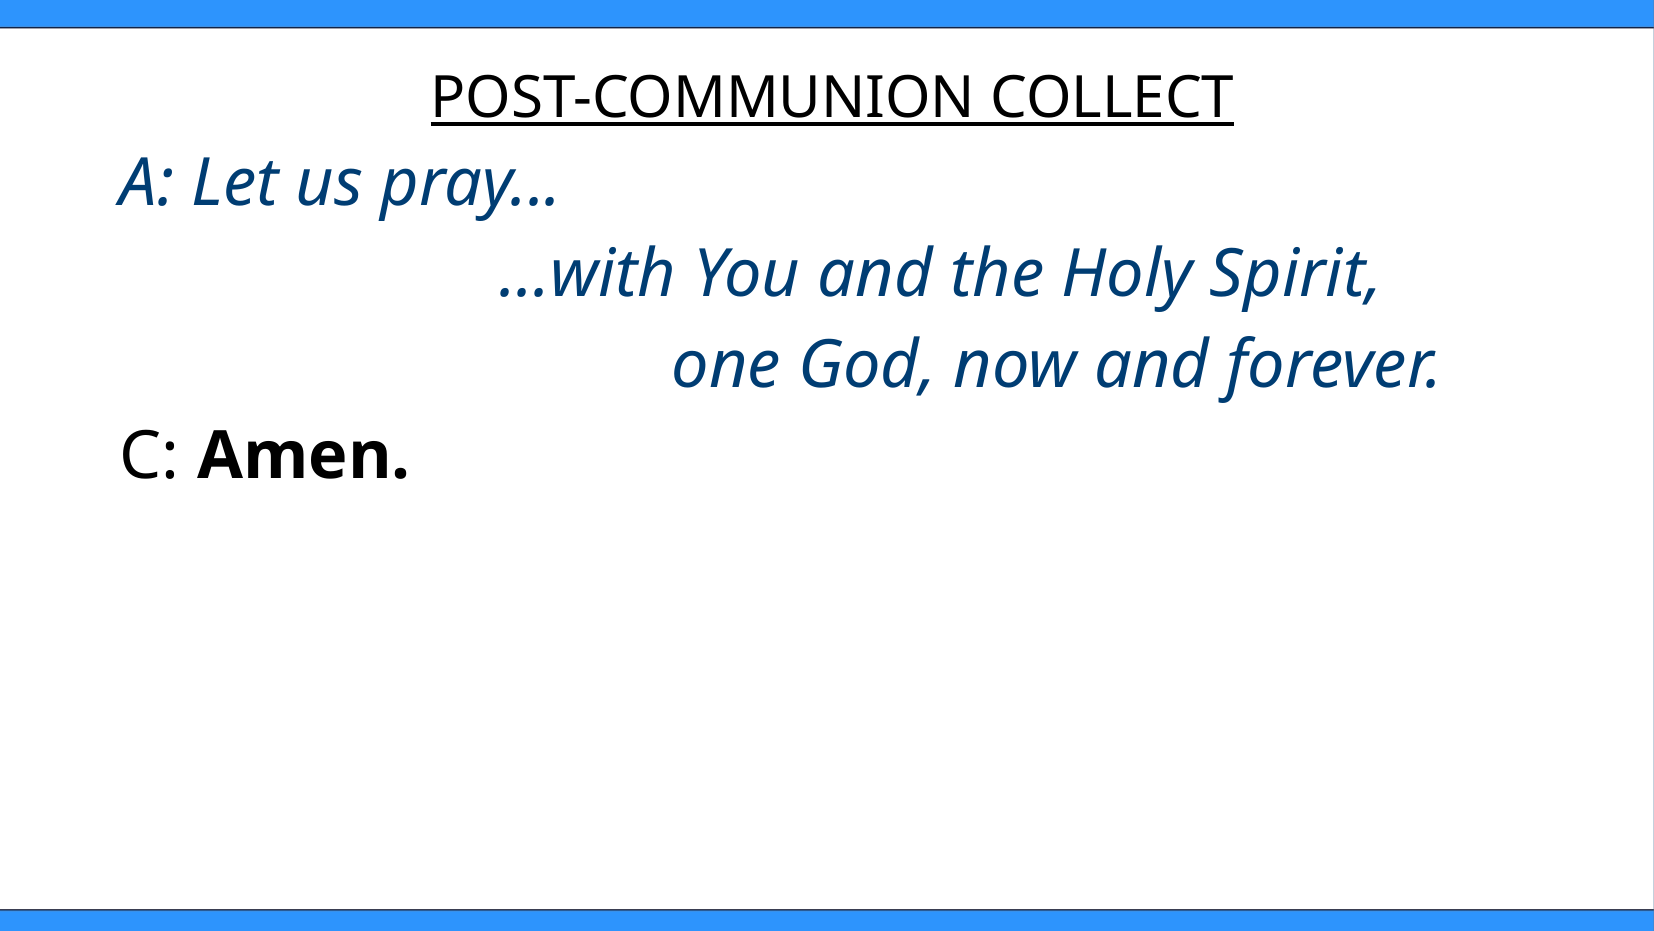

POST-COMMUNION COLLECT
A: Let us pray...
 ...with You and the Holy Spirit,
 one God, now and forever.
C: Amen.